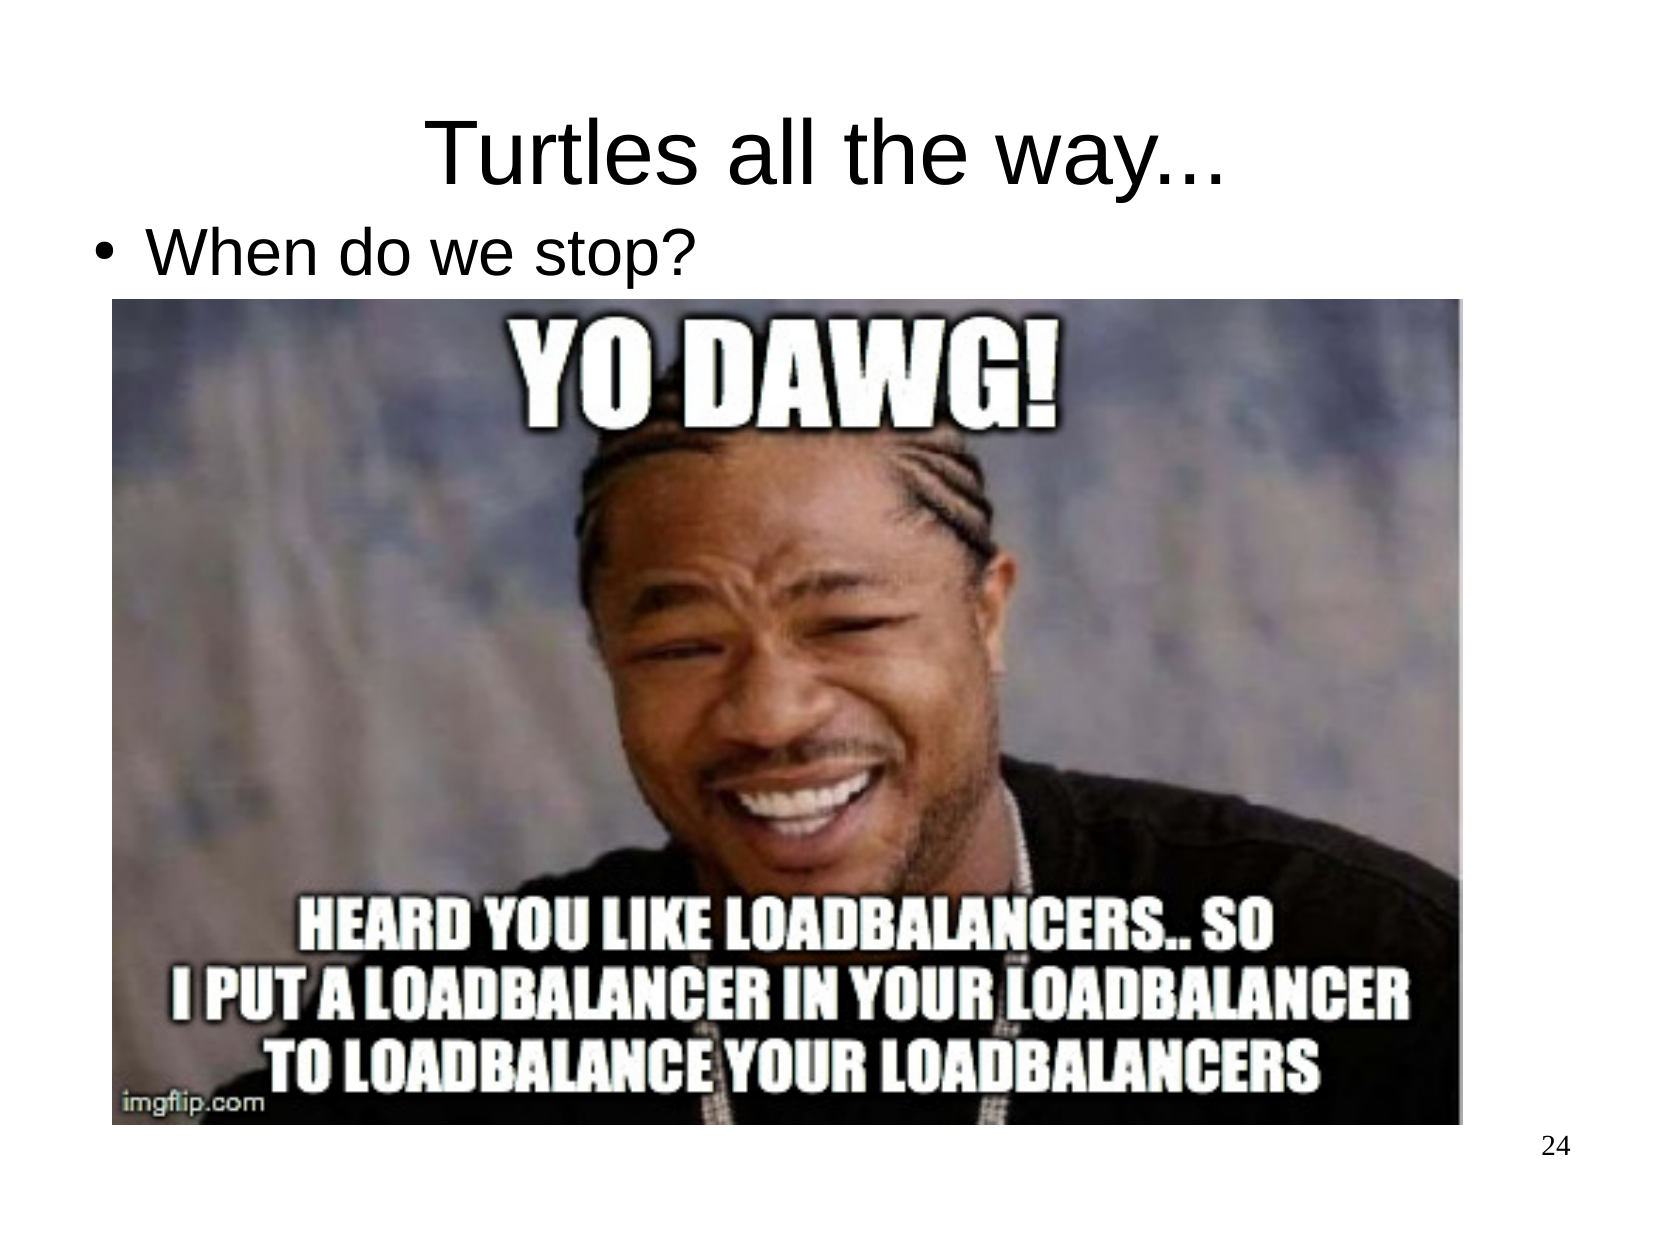

# Turtles all the way...
When do we stop?
24